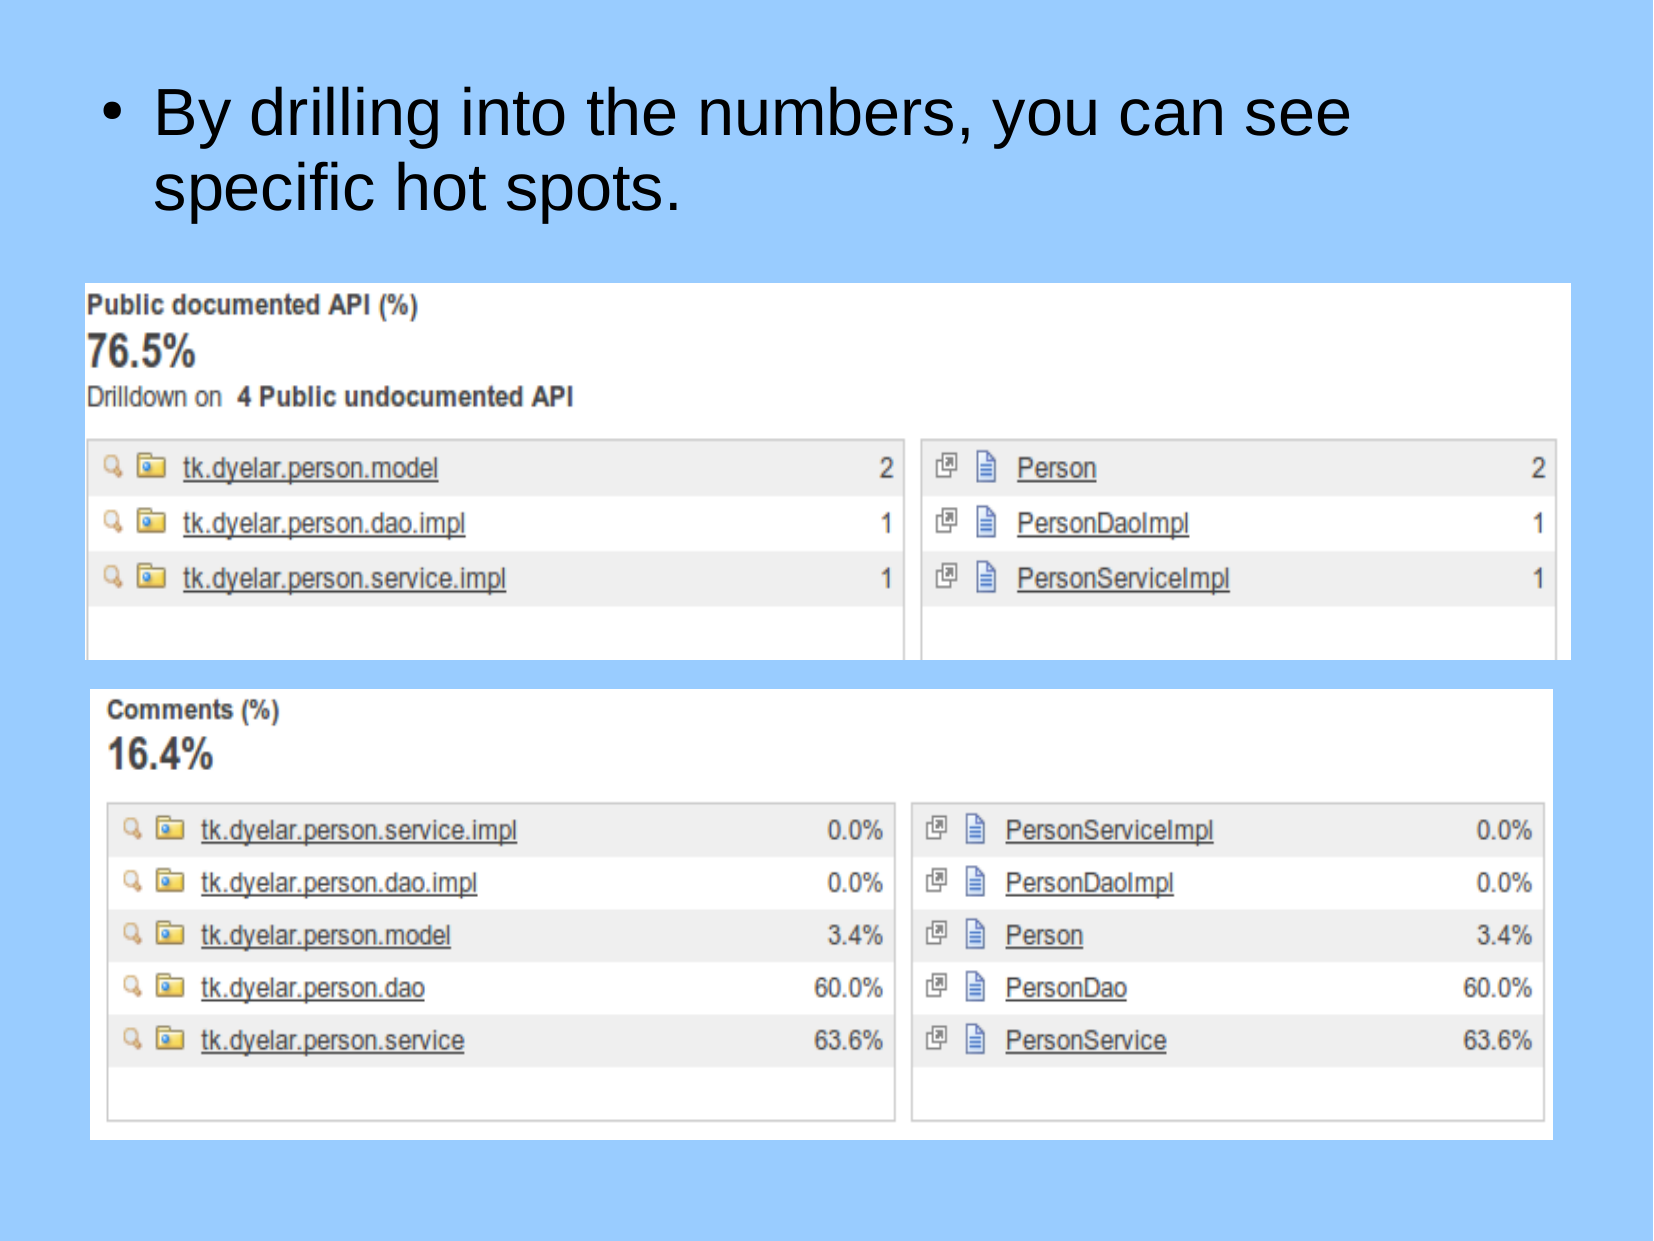

# By drilling into the numbers, you can see specific hot spots.